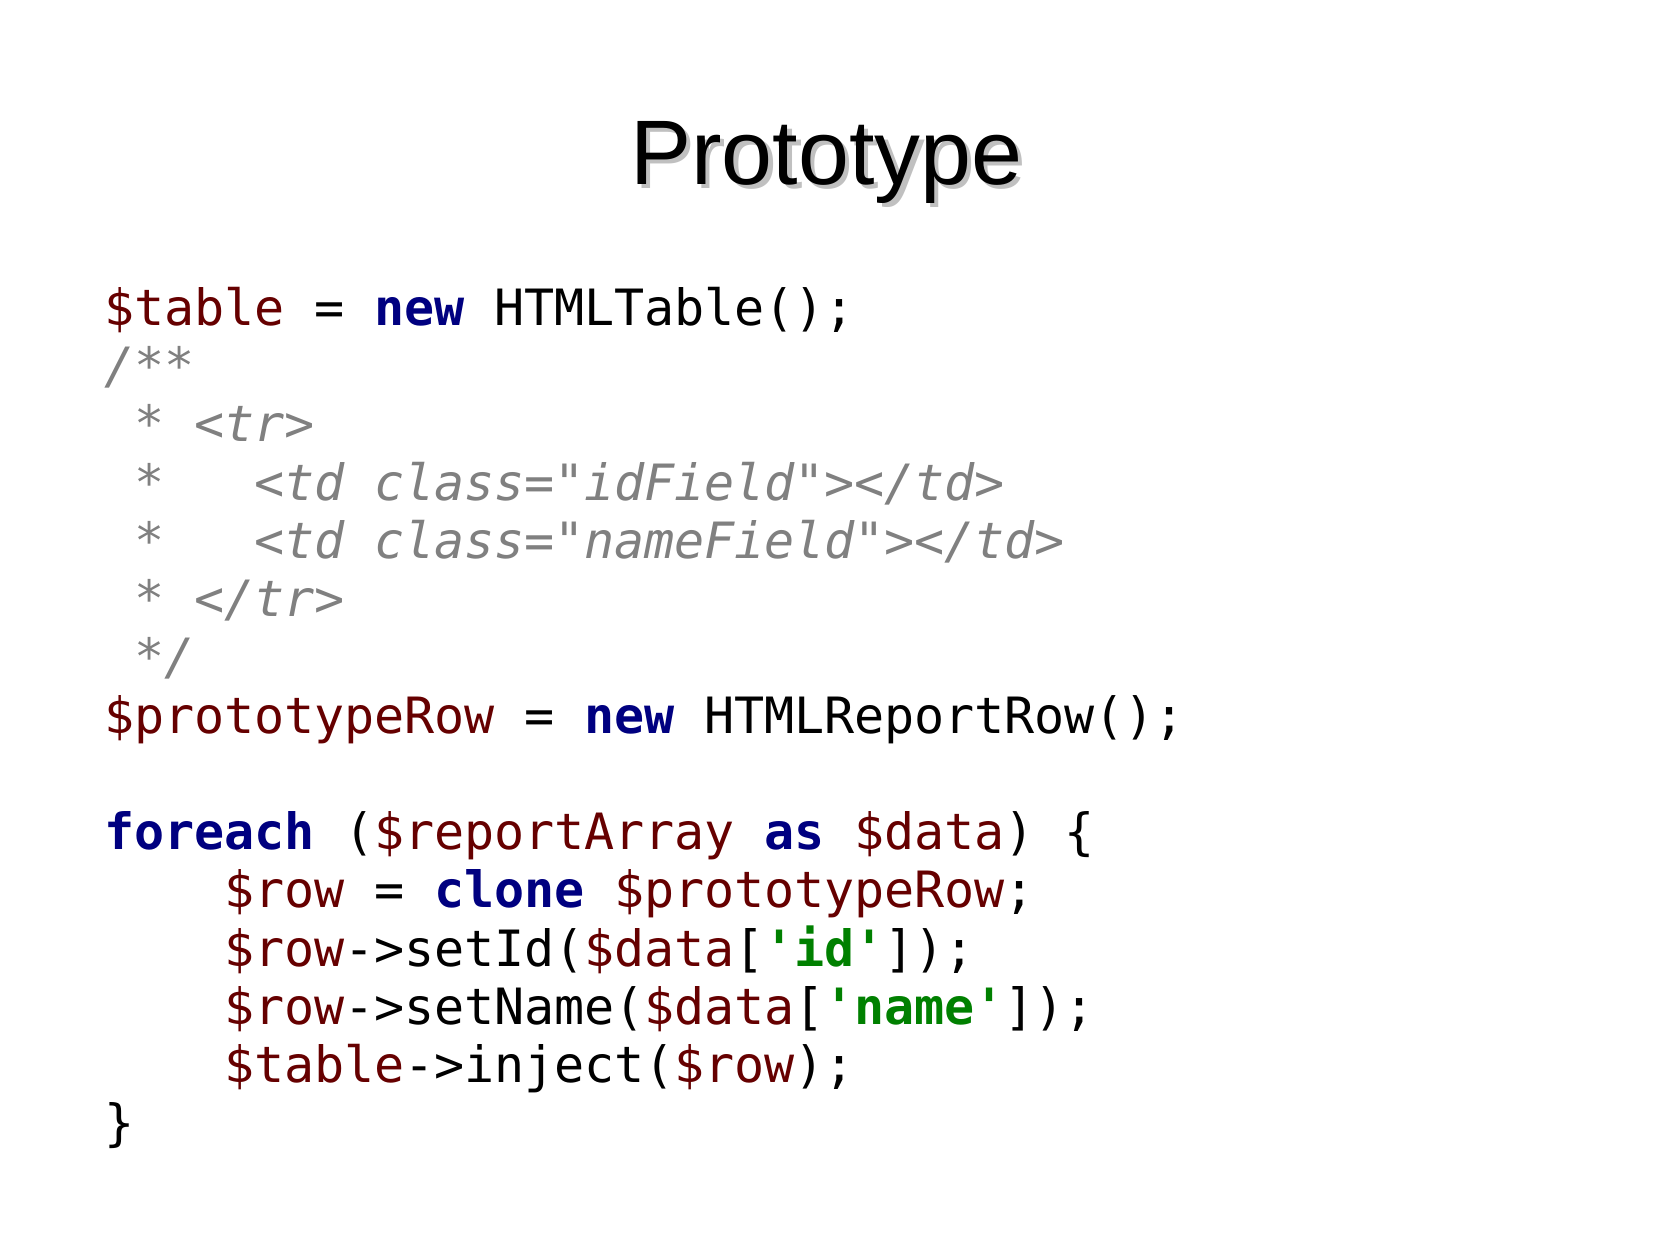

# Prototype
$table = new HTMLTable();
/**
 * <tr>
 * <td class="idField"></td>
 * <td class="nameField"></td>
 * </tr>
 */
$prototypeRow = new HTMLReportRow();
foreach ($reportArray as $data) {
 $row = clone $prototypeRow;
 $row->setId($data['id']);
 $row->setName($data['name']);
 $table->inject($row);
}